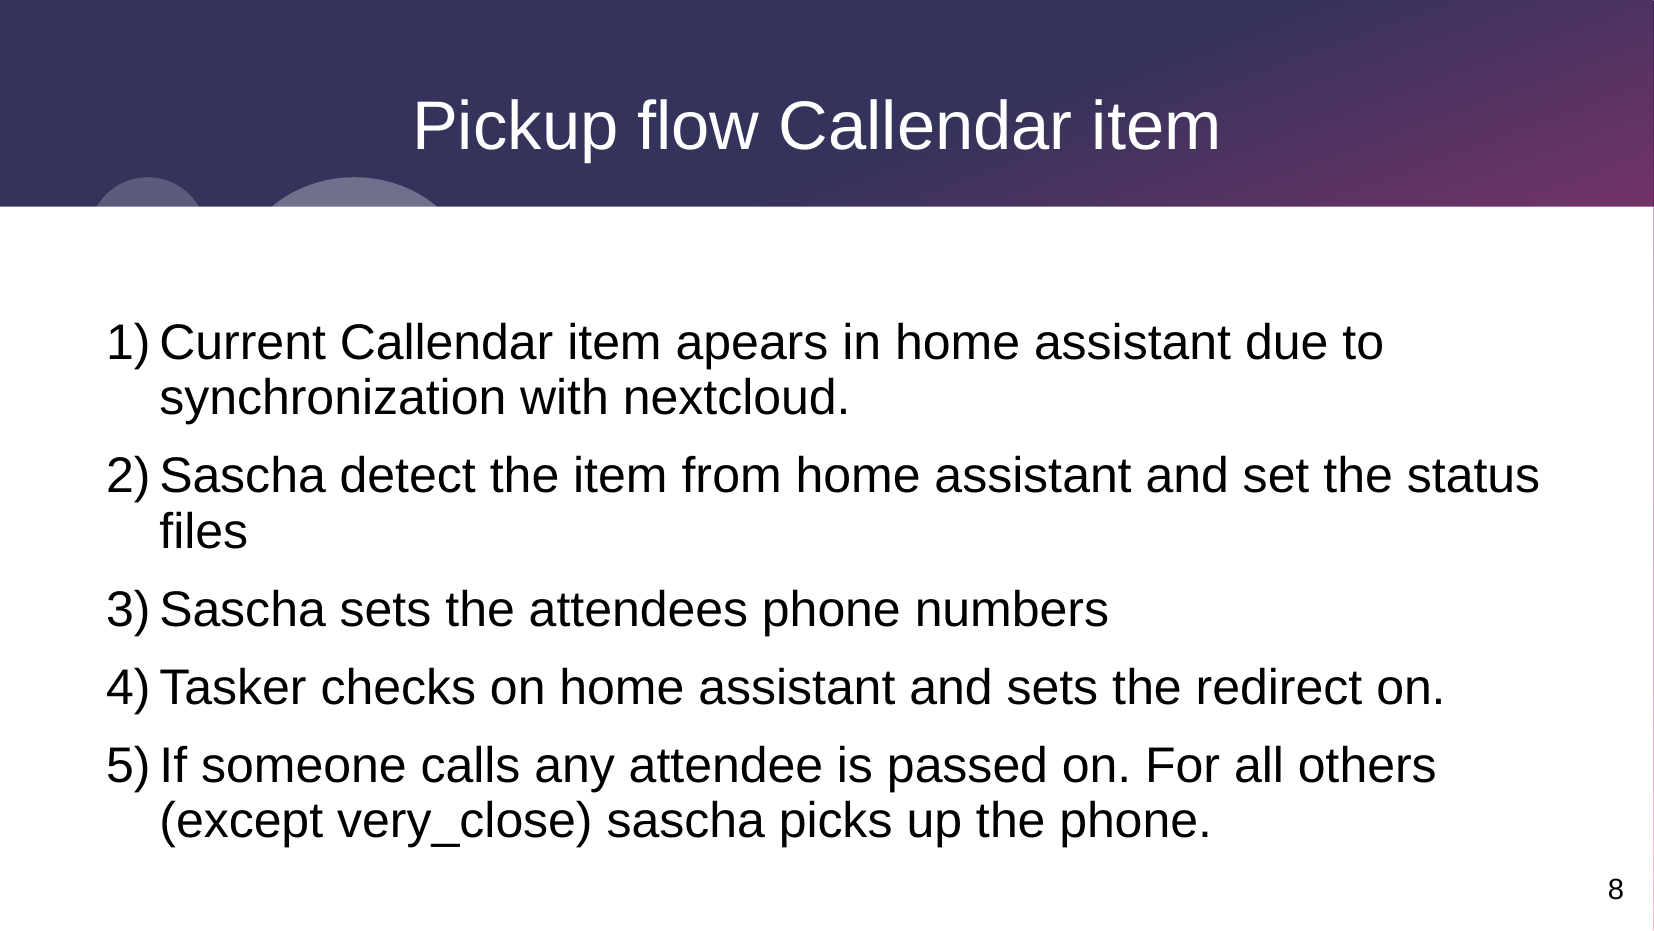

# Pickup flow Callendar item
Current Callendar item apears in home assistant due to synchronization with nextcloud.
Sascha detect the item from home assistant and set the status files
Sascha sets the attendees phone numbers
Tasker checks on home assistant and sets the redirect on.
If someone calls any attendee is passed on. For all others (except very_close) sascha picks up the phone.